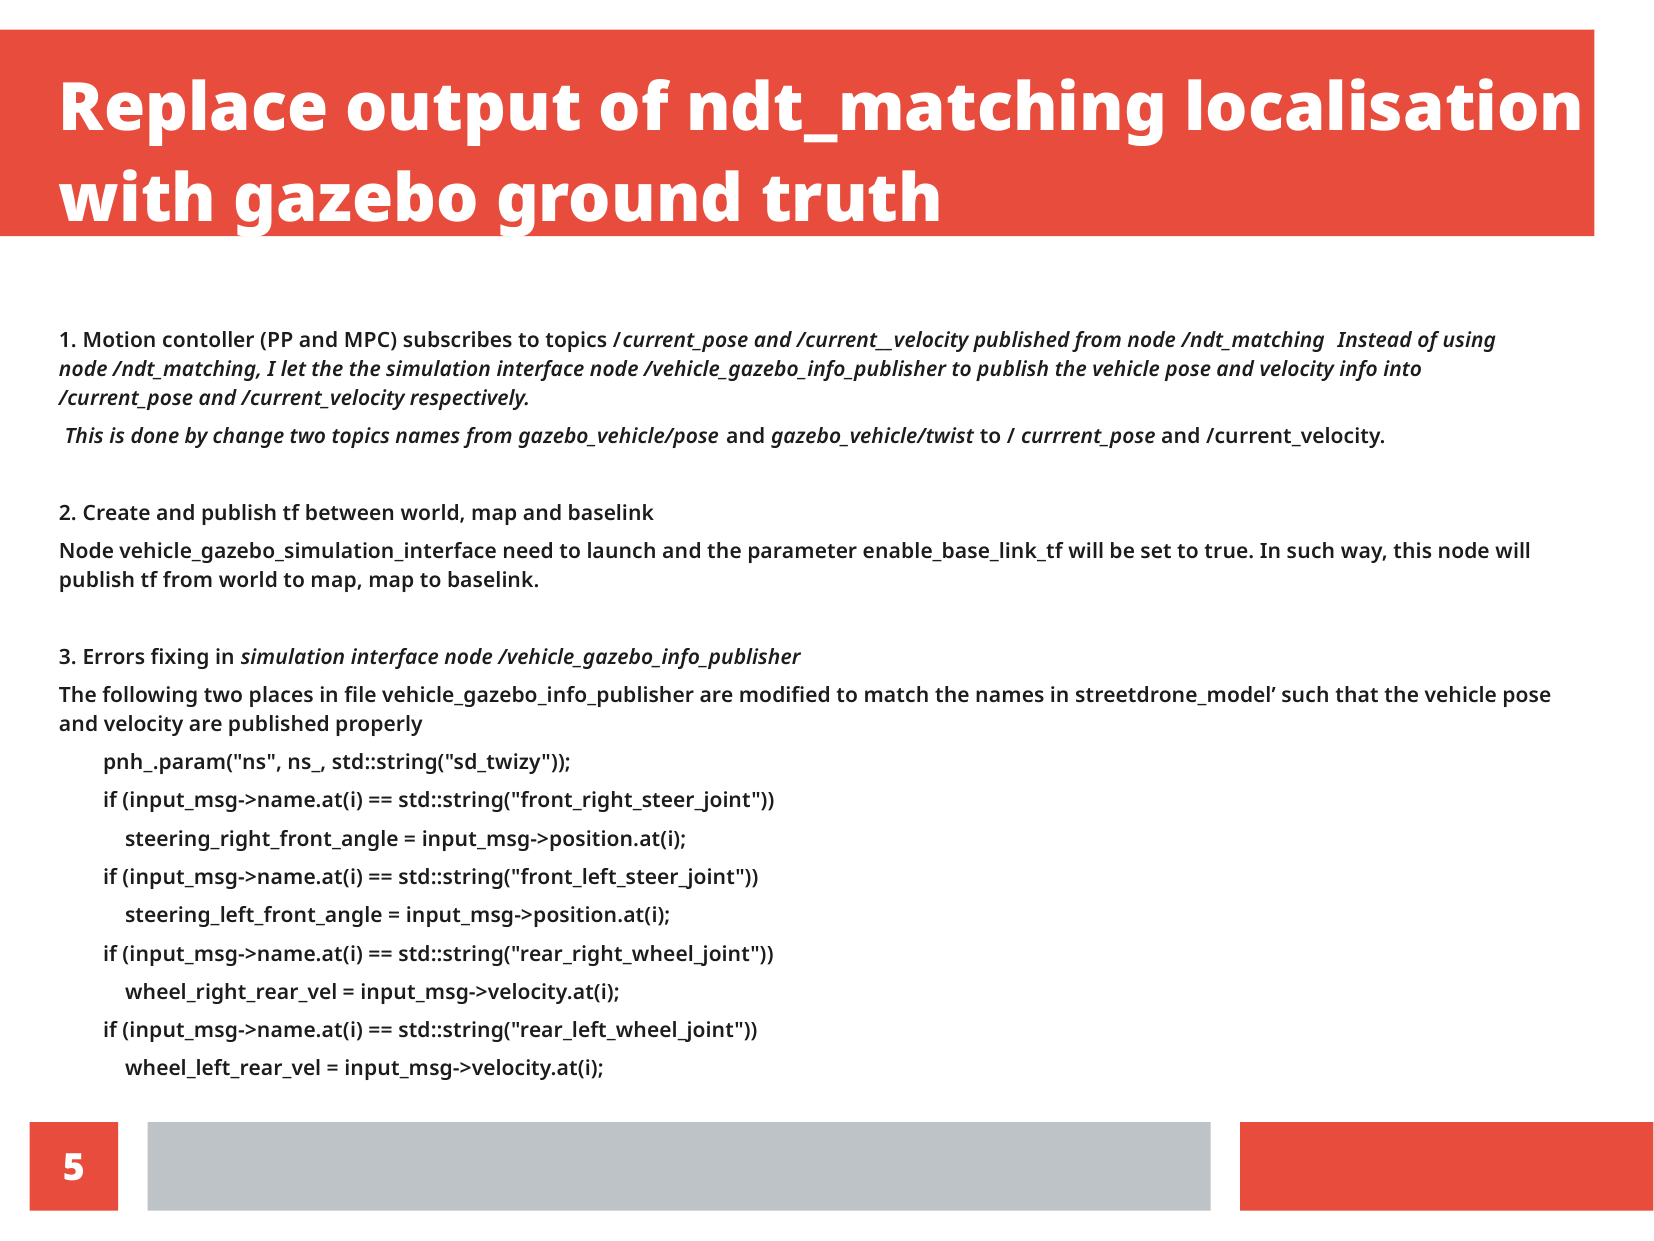

# Replace output of ndt_matching localisation with gazebo ground truth
1. Motion contoller (PP and MPC) subscribes to topics /current_pose and /current__velocity published from node /ndt_matching Instead of using node /ndt_matching, I let the the simulation interface node /vehicle_gazebo_info_publisher to publish the vehicle pose and velocity info into /current_pose and /current_velocity respectively.
 This is done by change two topics names from gazebo_vehicle/pose and gazebo_vehicle/twist to / currrent_pose and /current_velocity.
2. Create and publish tf between world, map and baselink
Node vehicle_gazebo_simulation_interface need to launch and the parameter enable_base_link_tf will be set to true. In such way, this node will publish tf from world to map, map to baselink.
3. Errors fixing in simulation interface node /vehicle_gazebo_info_publisher
The following two places in file vehicle_gazebo_info_publisher are modified to match the names in streetdrone_model’ such that the vehicle pose and velocity are published properly
 pnh_.param("ns", ns_, std::string("sd_twizy"));
 if (input_msg->name.at(i) == std::string("front_right_steer_joint"))
 steering_right_front_angle = input_msg->position.at(i);
 if (input_msg->name.at(i) == std::string("front_left_steer_joint"))
 steering_left_front_angle = input_msg->position.at(i);
 if (input_msg->name.at(i) == std::string("rear_right_wheel_joint"))
 wheel_right_rear_vel = input_msg->velocity.at(i);
 if (input_msg->name.at(i) == std::string("rear_left_wheel_joint"))
 wheel_left_rear_vel = input_msg->velocity.at(i);
5